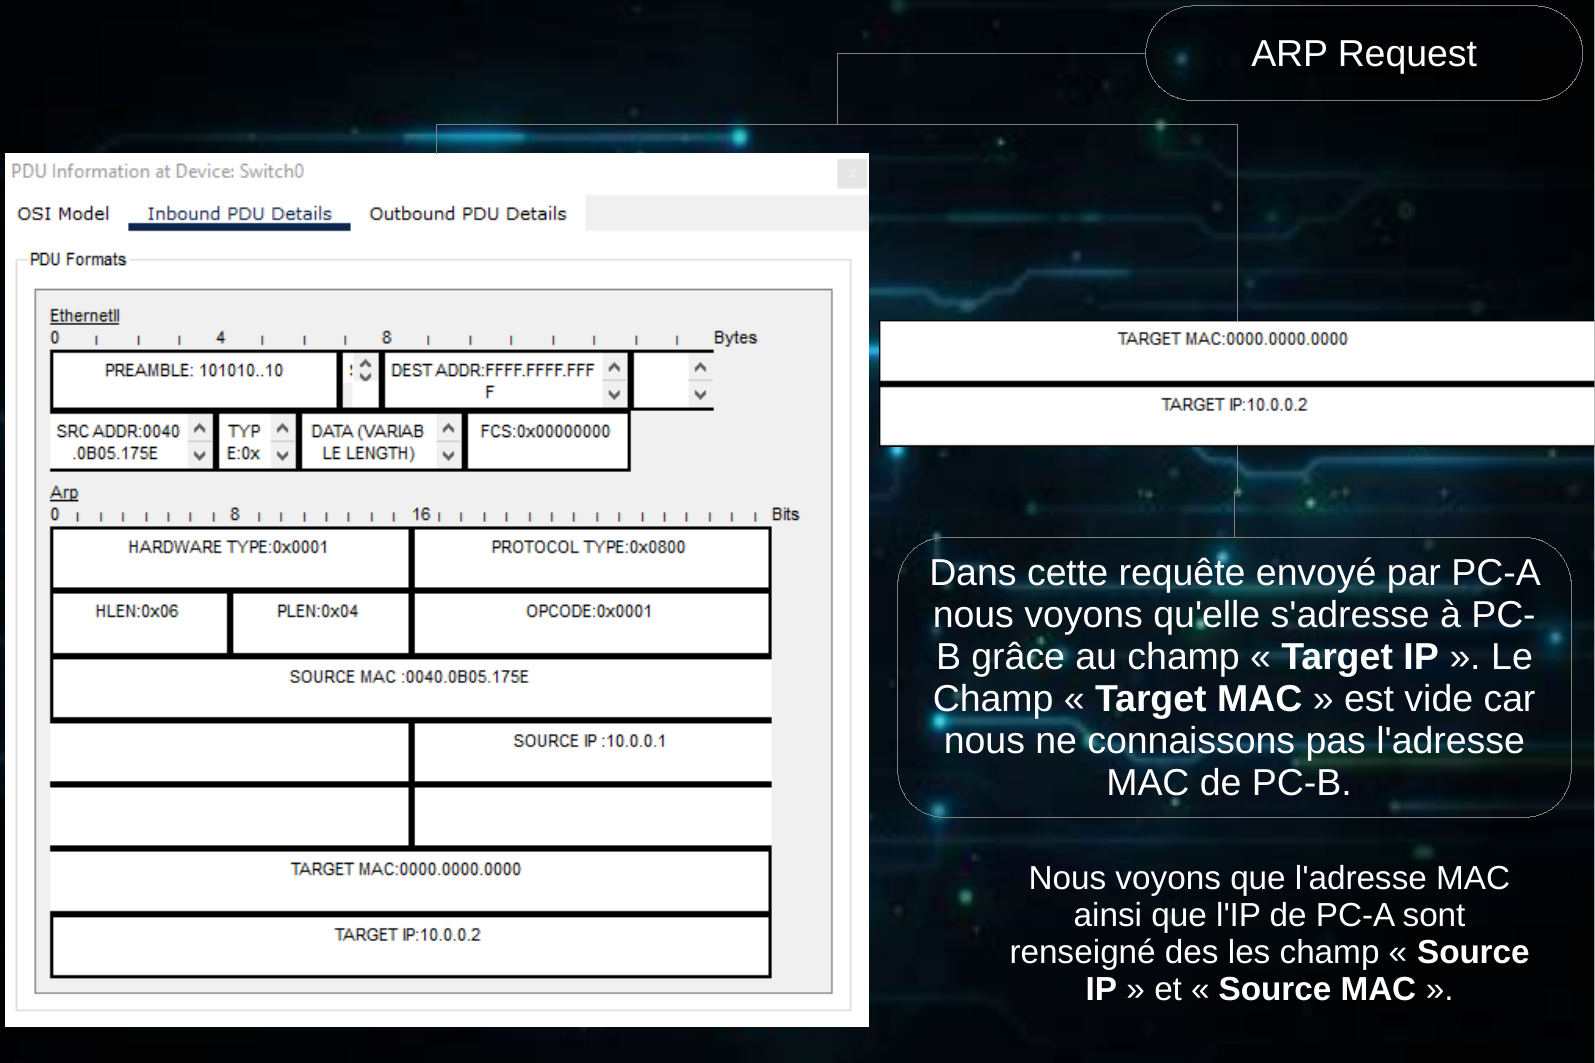

ARP Request
Dans cette requête envoyé par PC-A nous voyons qu'elle s'adresse à PC-B grâce au champ « Target IP ». Le Champ « Target MAC » est vide car nous ne connaissons pas l'adresse MAC de PC-B.
Nous voyons que l'adresse MAC ainsi que l'IP de PC-A sont renseigné des les champ « Source IP » et « Source MAC ».